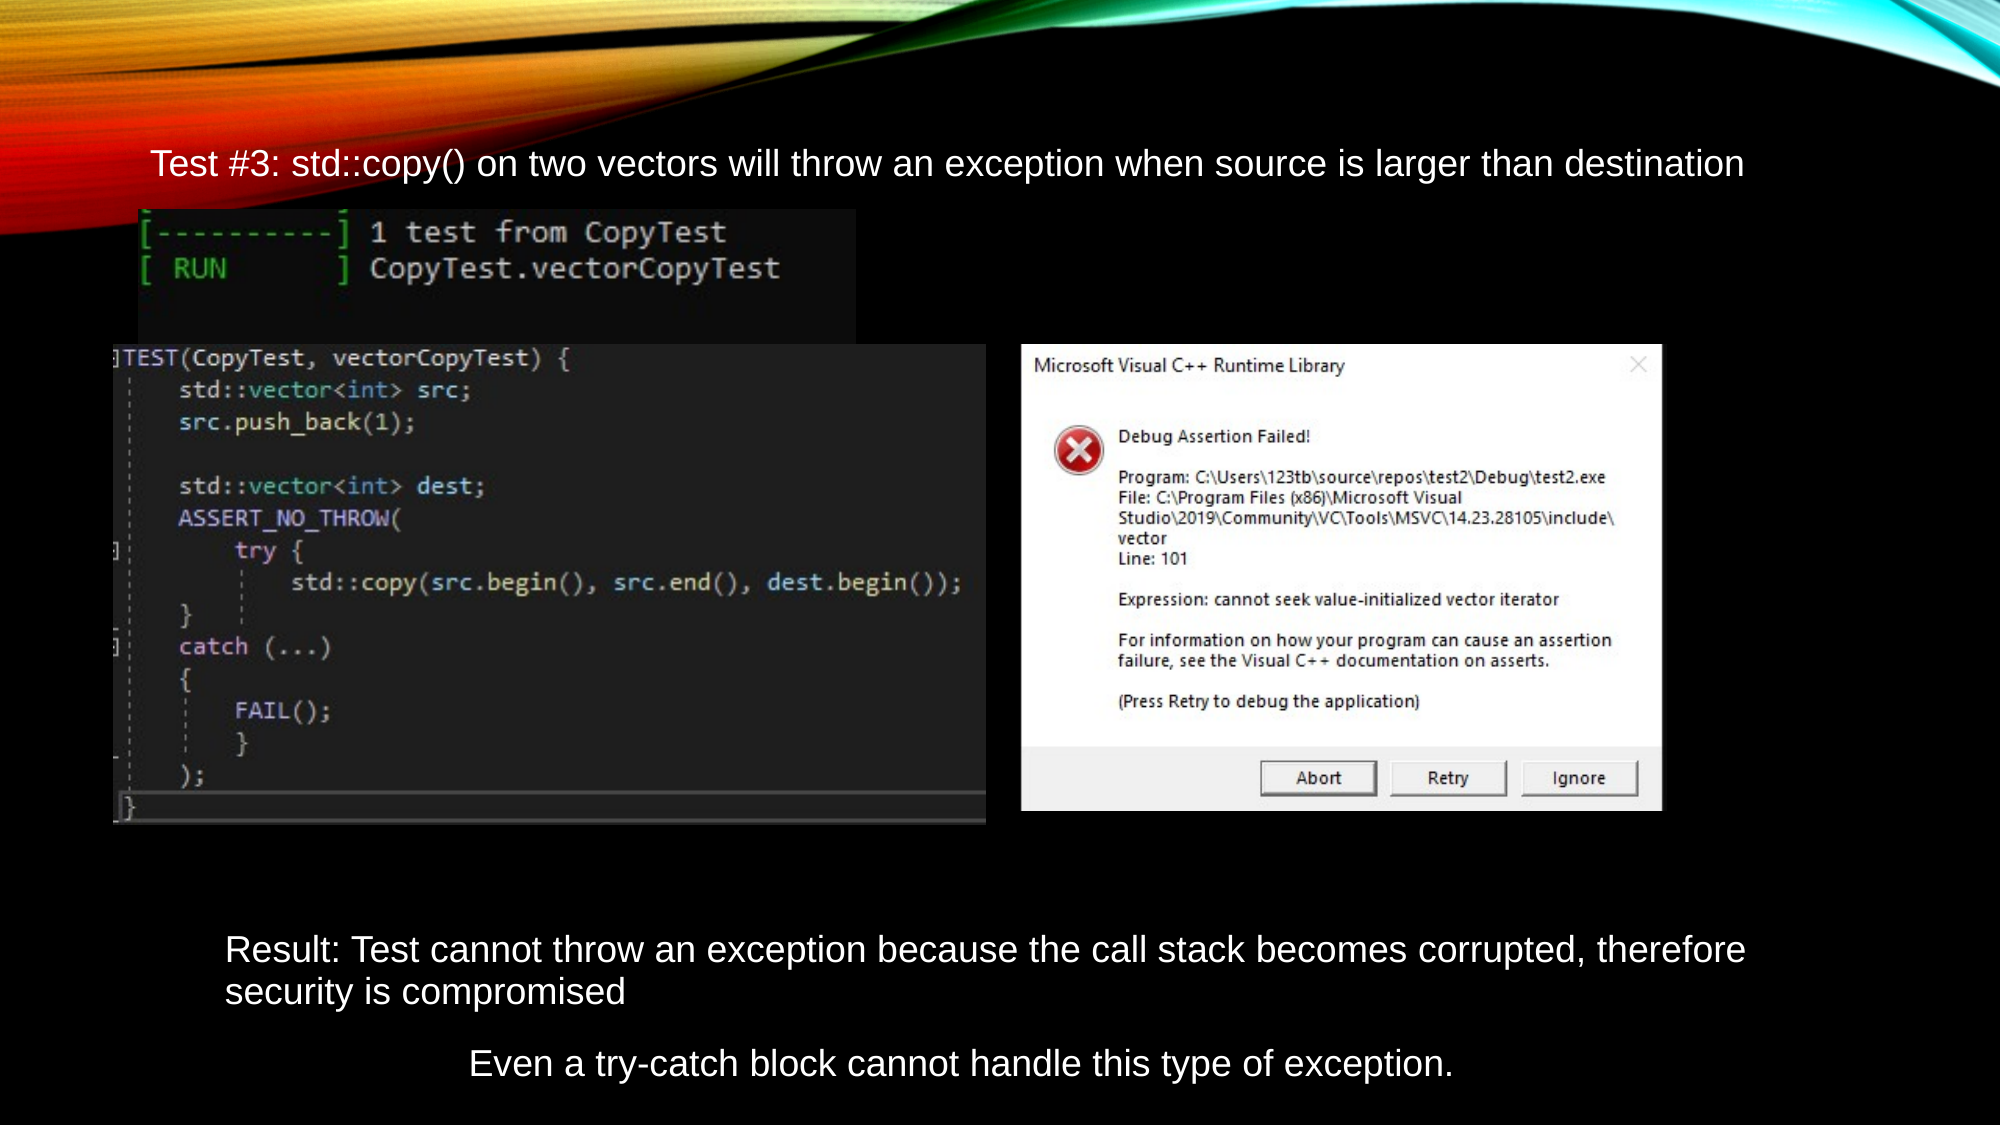

Test #3: std::copy() on two vectors will throw an exception when source is larger than destination
Result: Test cannot throw an exception because the call stack becomes corrupted, therefore
security is compromised
Even a try-catch block cannot handle this type of exception.